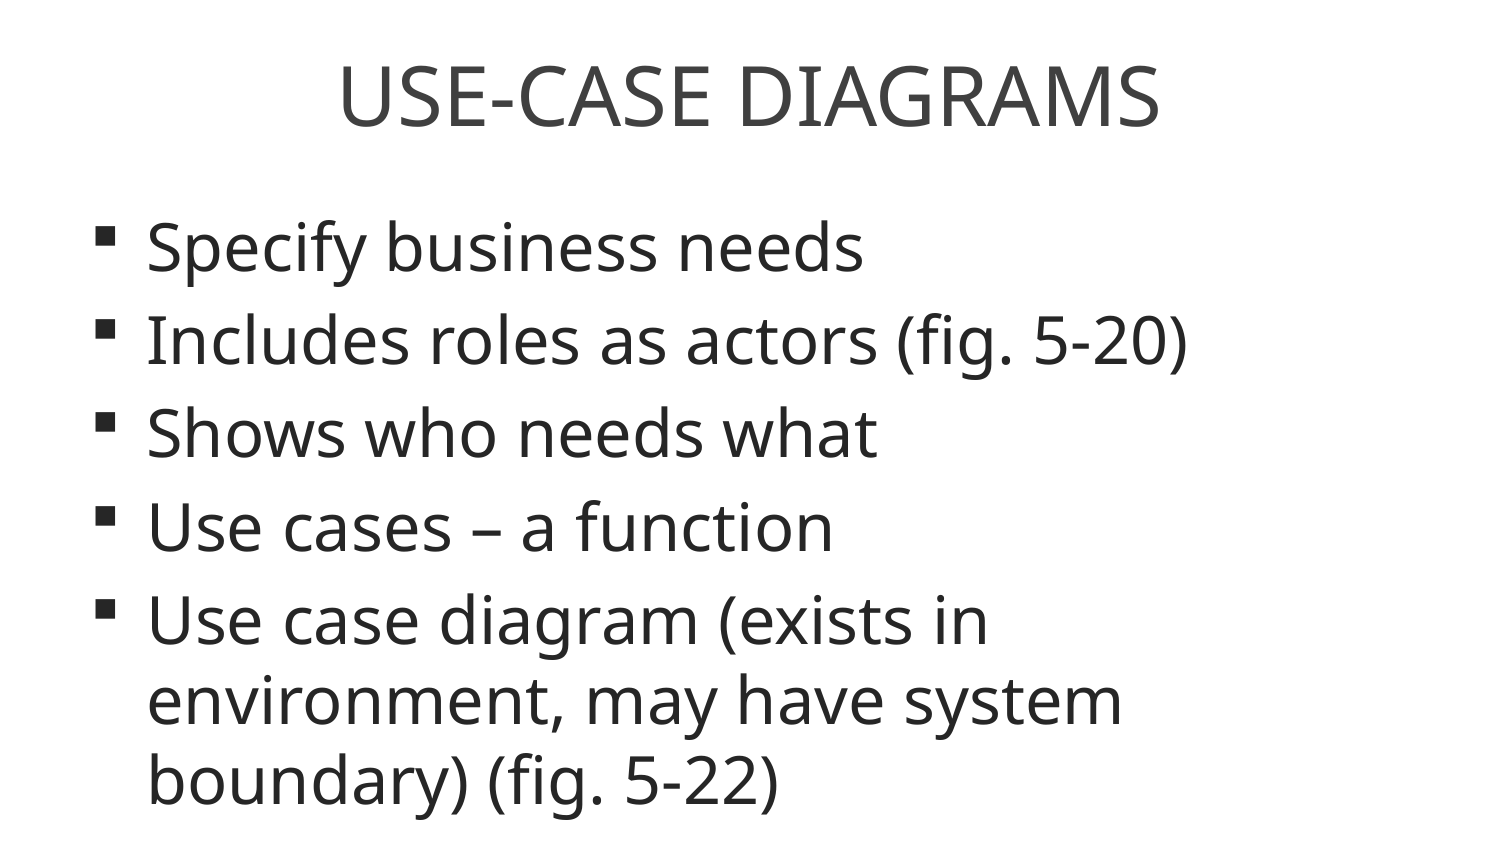

# USE-CASE diagrams
Specify business needs
Includes roles as actors (fig. 5-20)
Shows who needs what
Use cases – a function
Use case diagram (exists in environment, may have system boundary) (fig. 5-22)